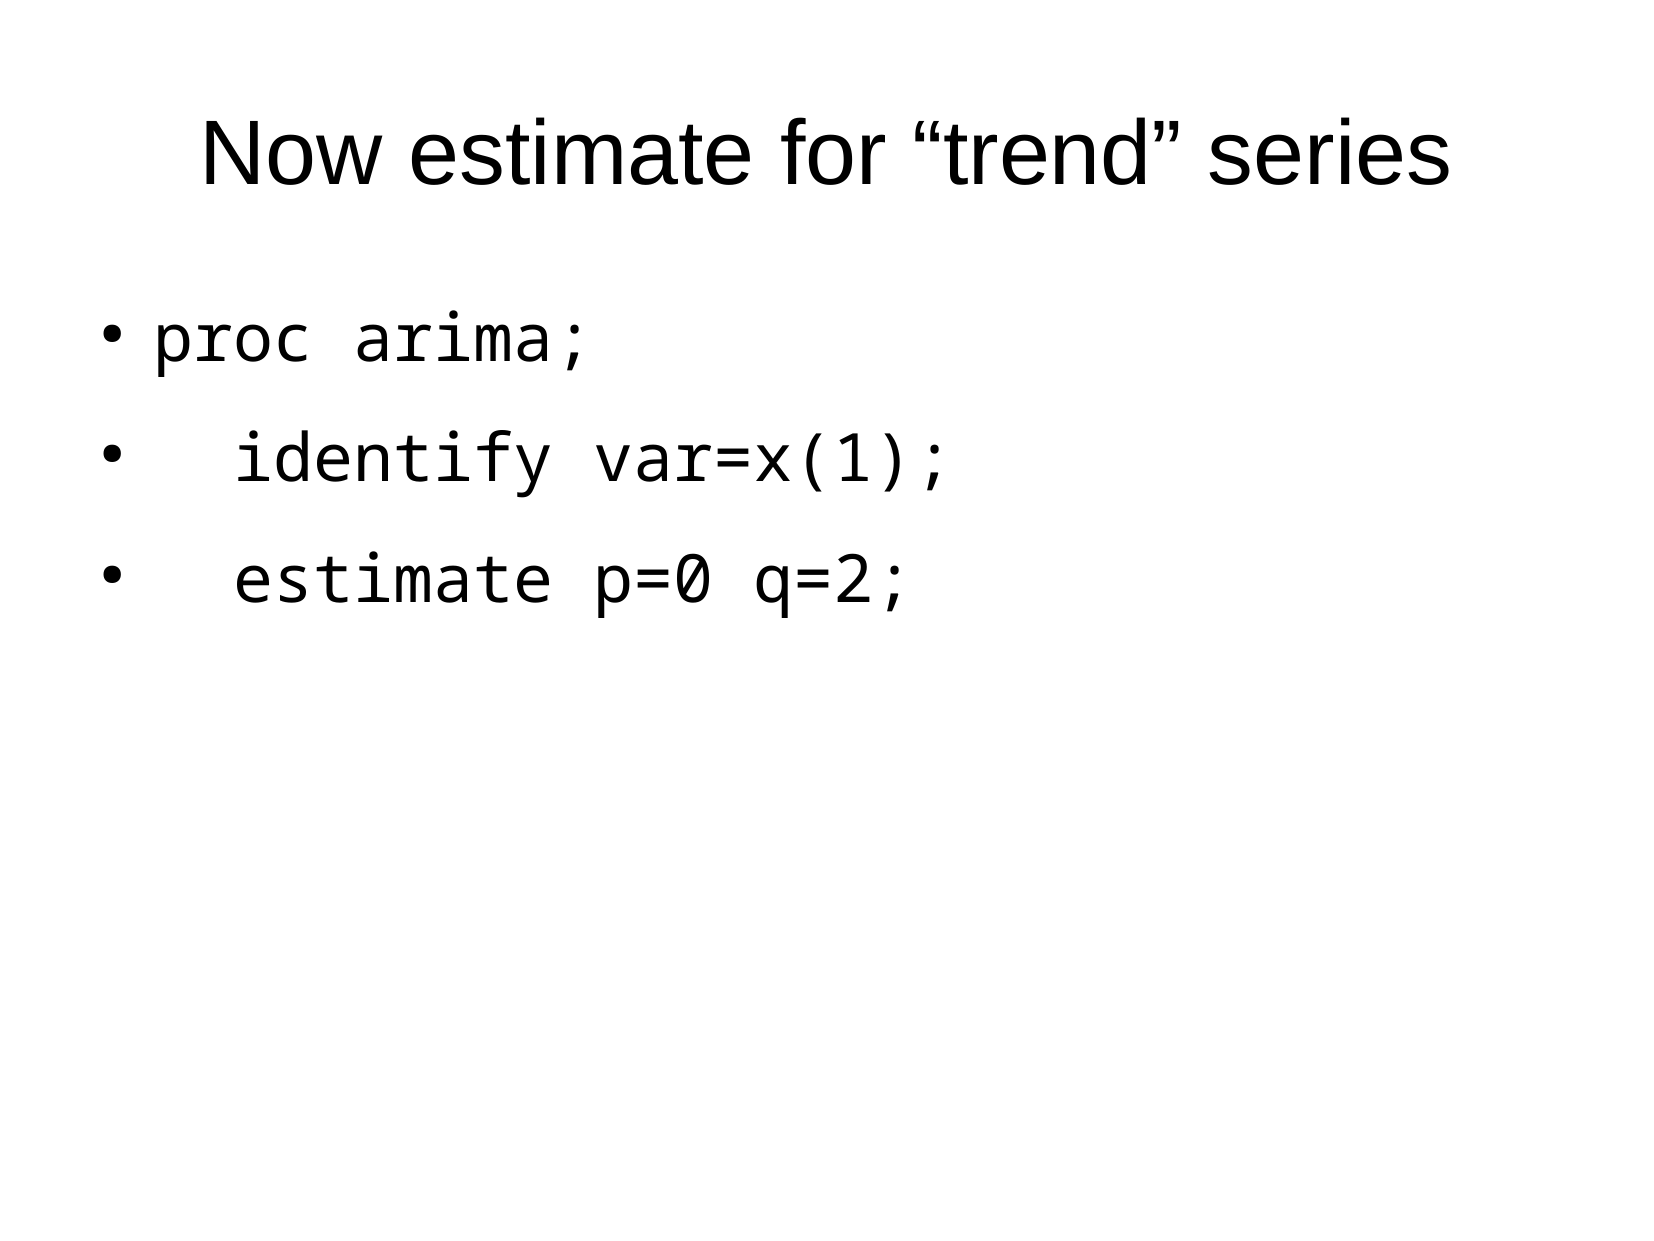

# Now estimate for “trend” series
proc arima;
 identify var=x(1);
 estimate p=0 q=2;